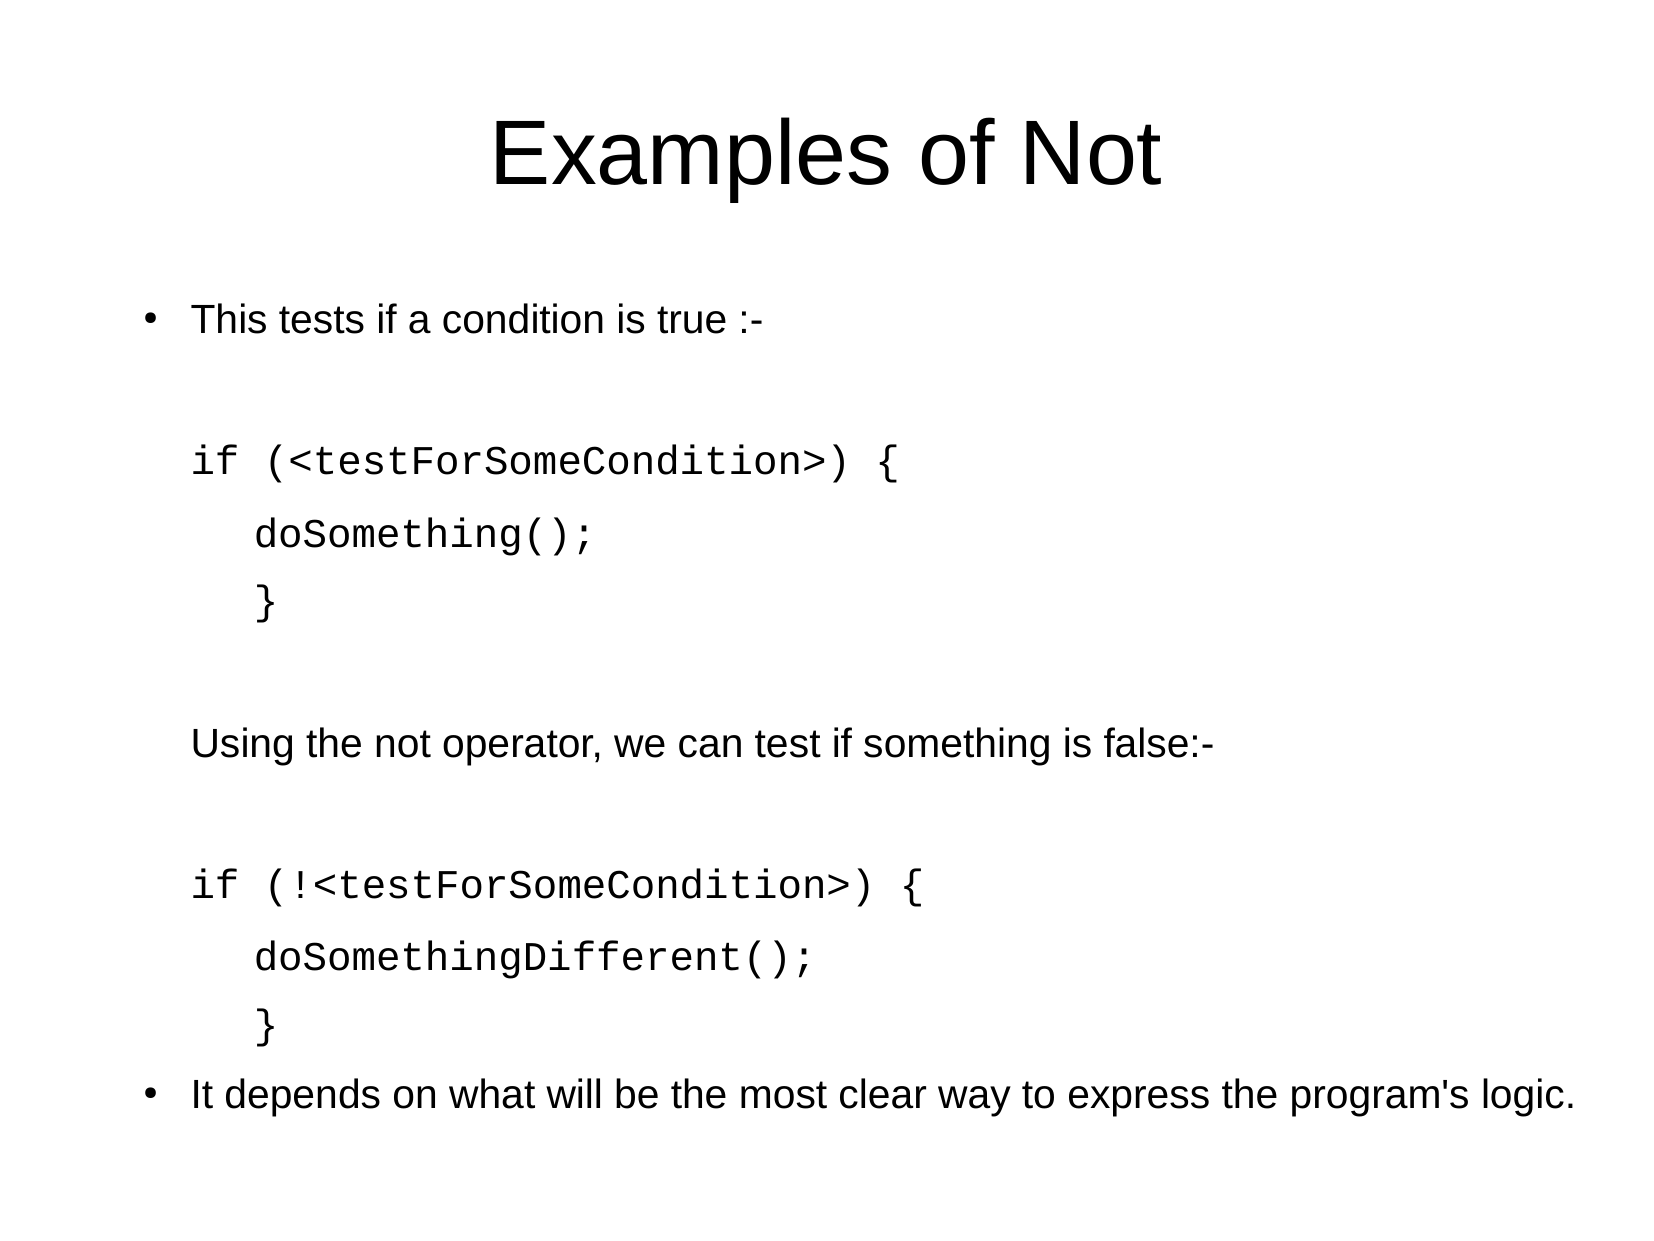

# Examples of Not
This tests if a condition is true :-
if (<testForSomeCondition>) {
doSomething();
}
Using the not operator, we can test if something is false:-
if (!<testForSomeCondition>) {
doSomethingDifferent();
}
It depends on what will be the most clear way to express the program's logic.